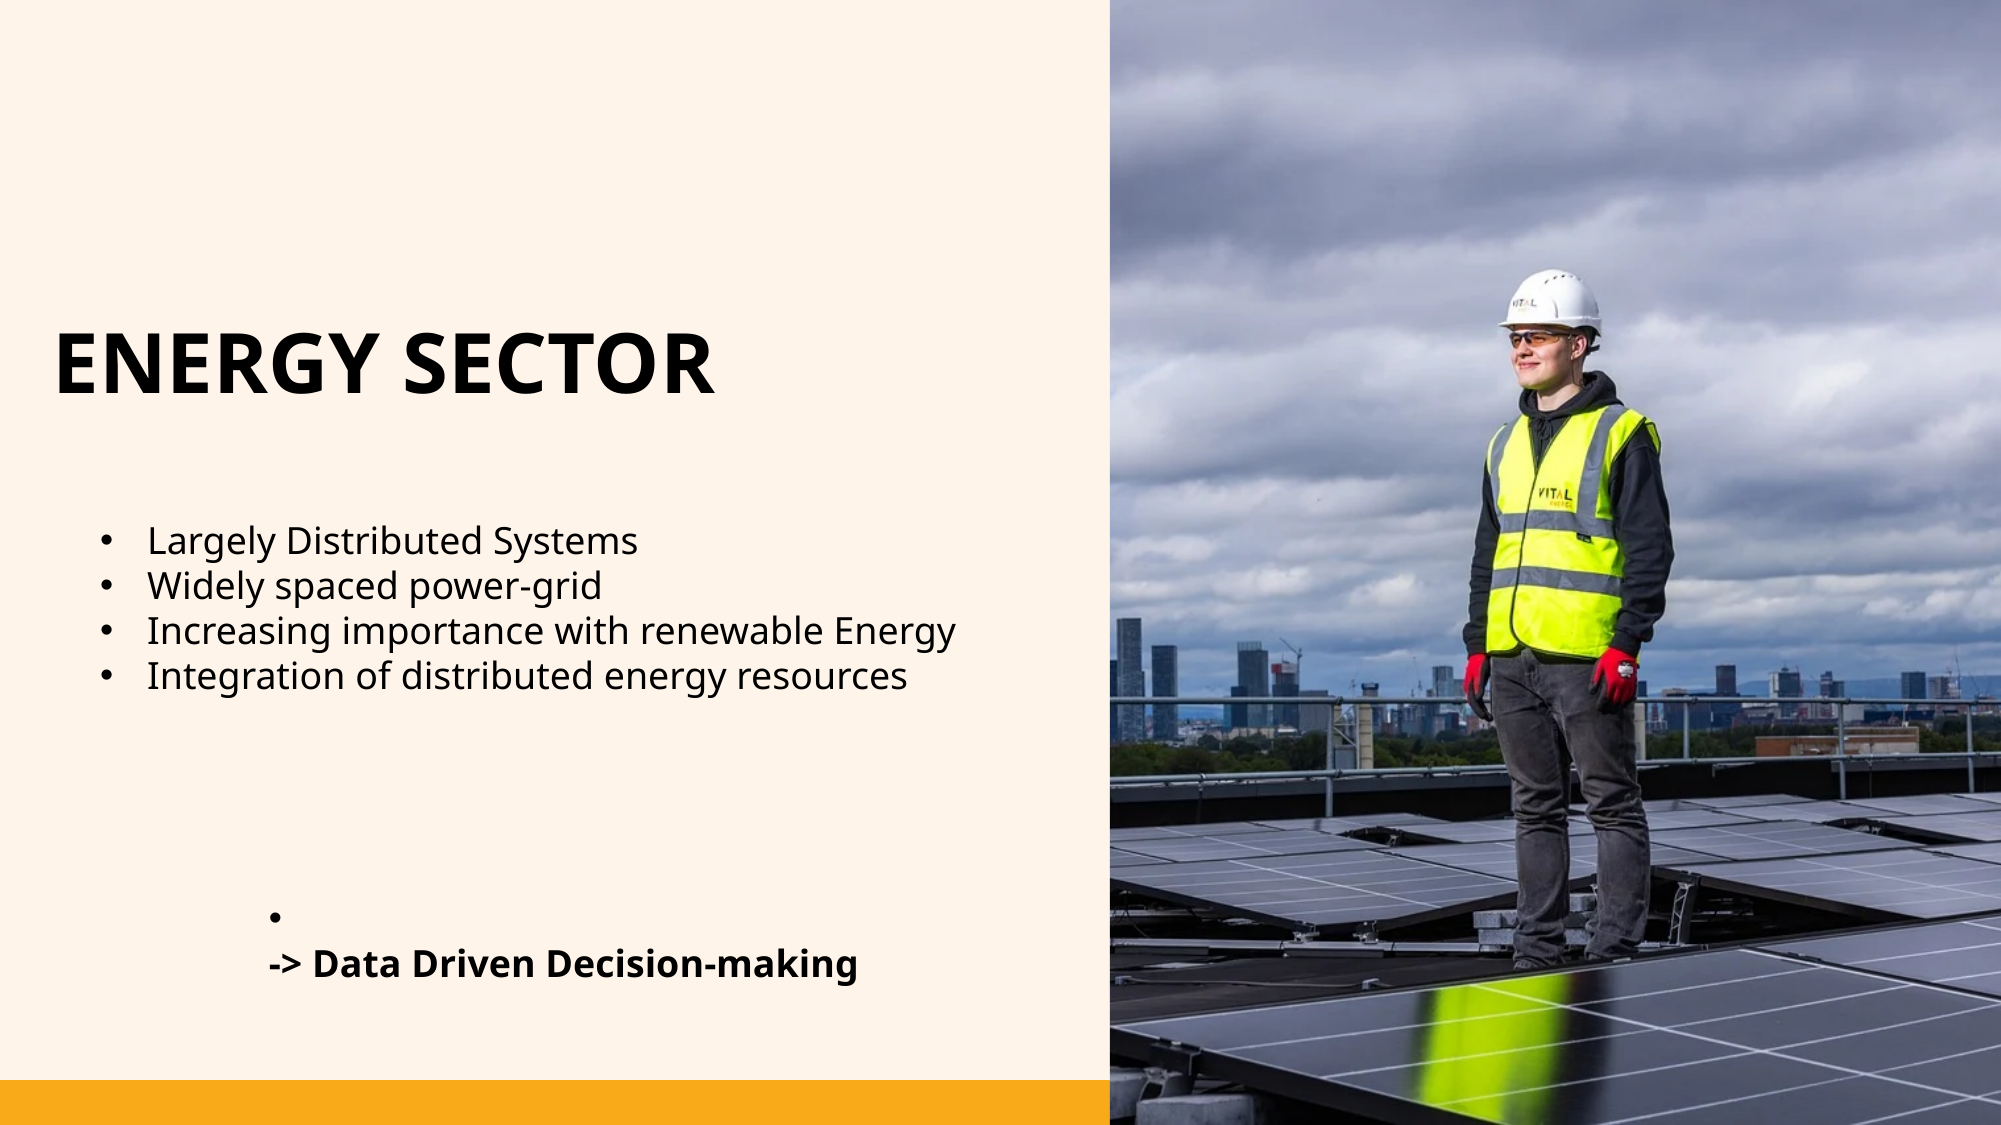

# Energy Sector
Largely Distributed Systems
Widely spaced power-grid
Increasing importance with renewable Energy
Integration of distributed energy resources
-> Data Driven Decision-making